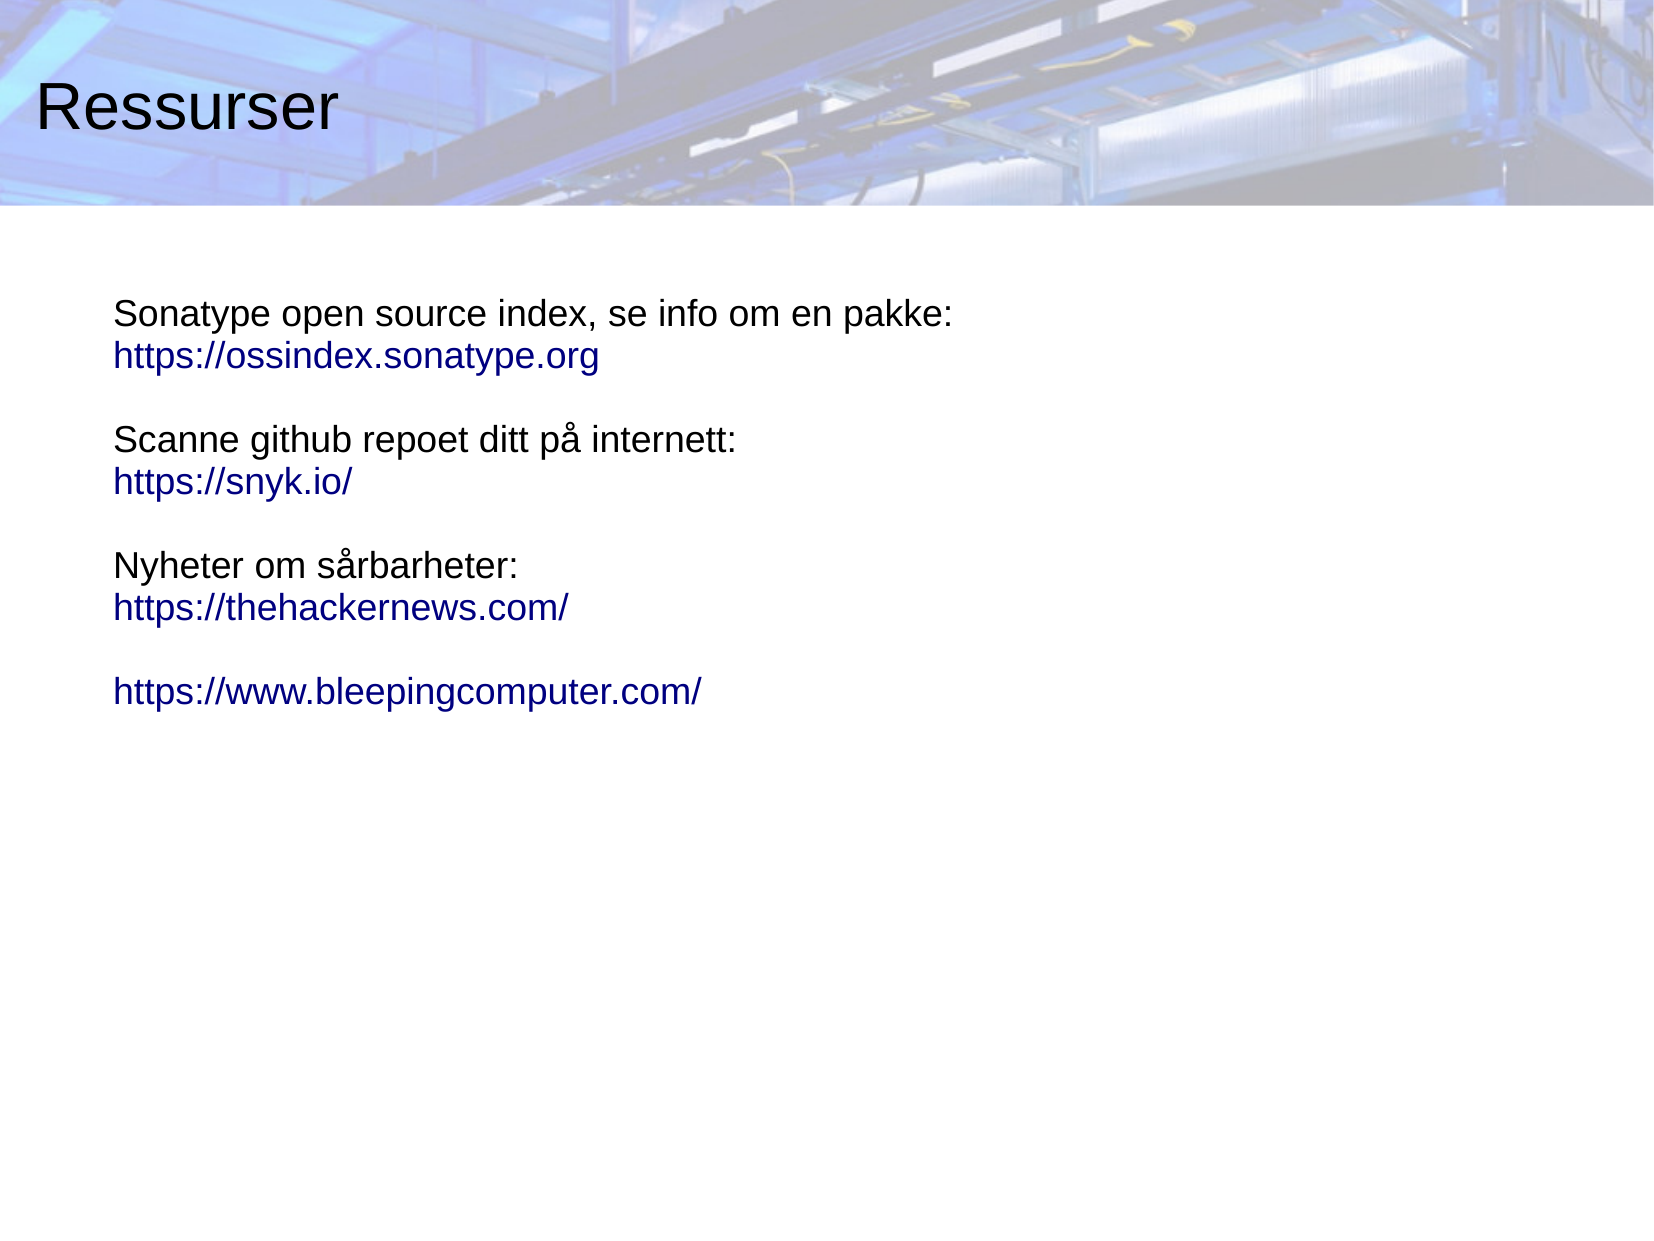

# Ressurser
Sonatype open source index, se info om en pakke:
https://ossindex.sonatype.org
Scanne github repoet ditt på internett:
https://snyk.io/
Nyheter om sårbarheter:
https://thehackernews.com/
https://www.bleepingcomputer.com/